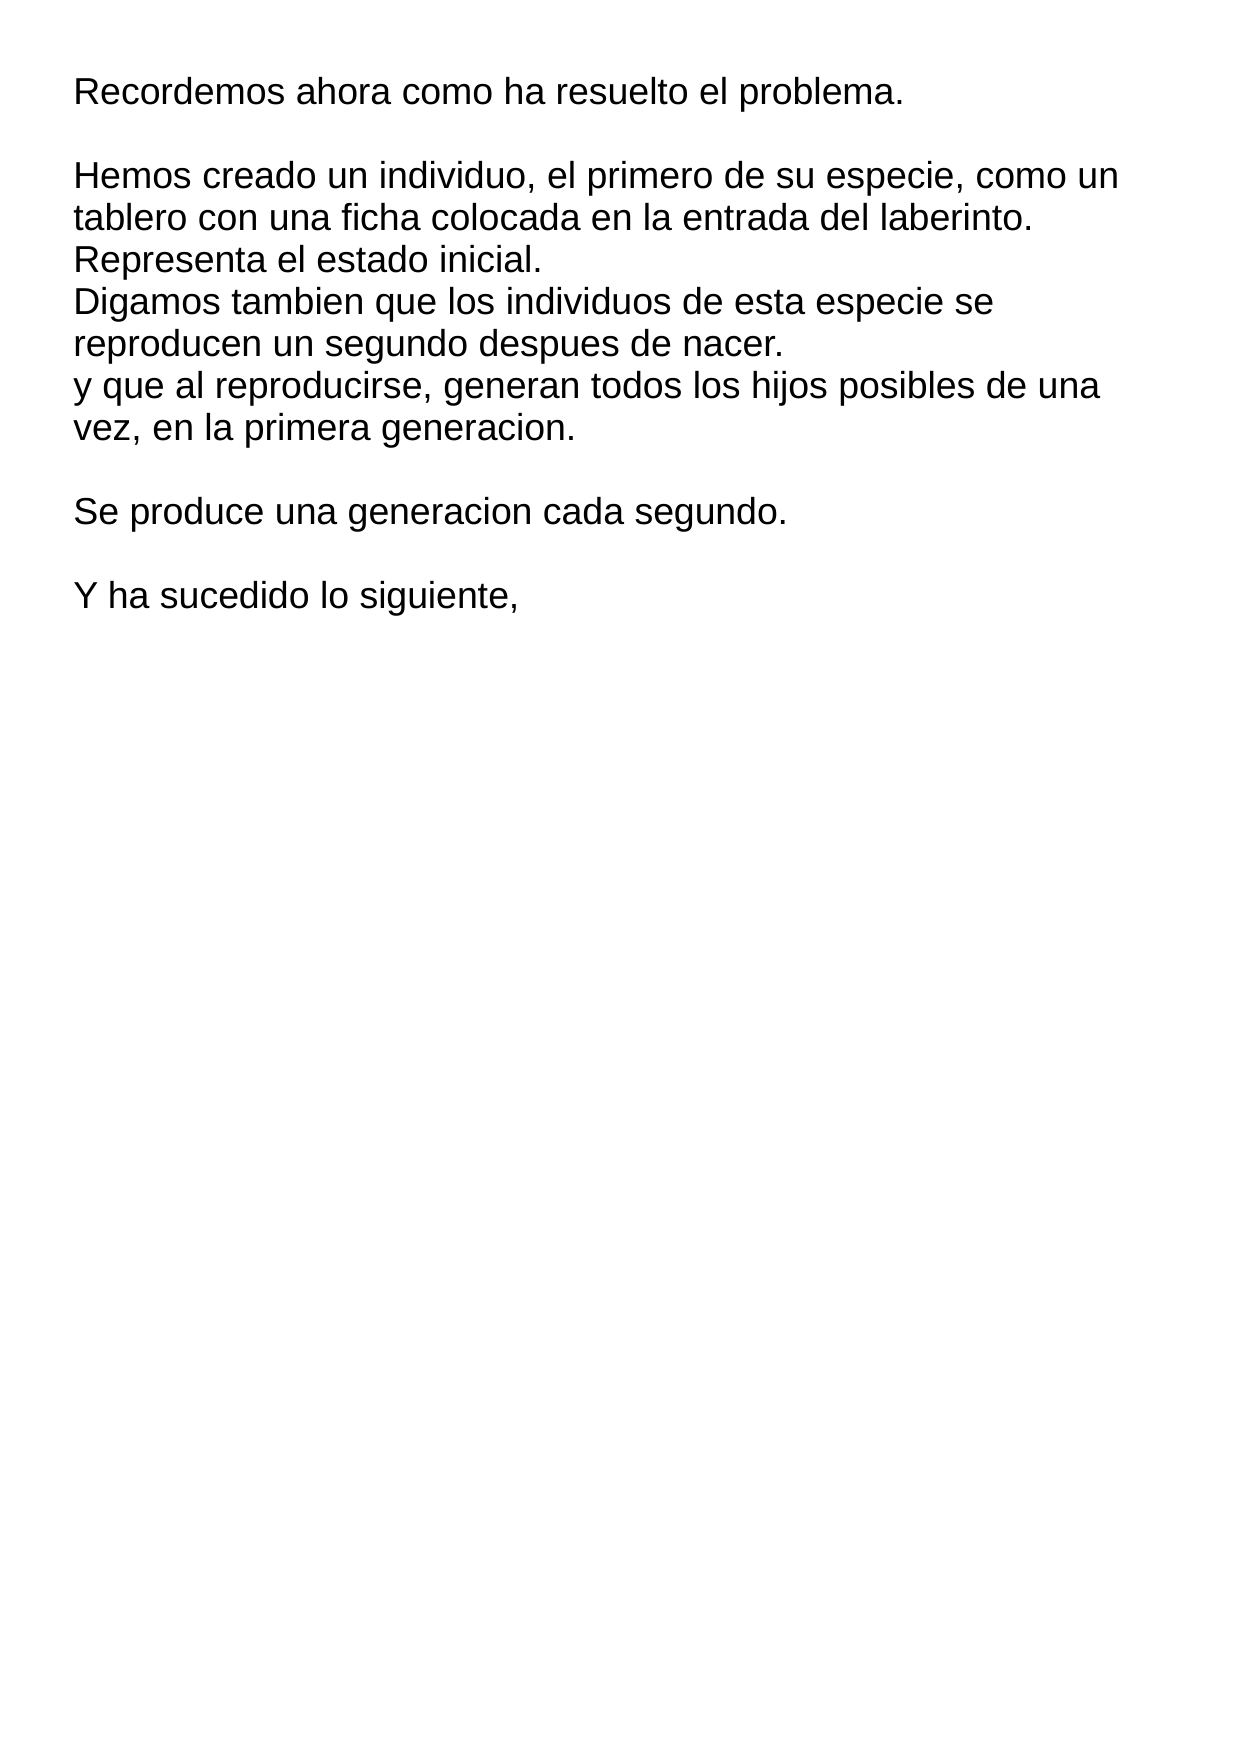

Recordemos ahora como ha resuelto el problema.
Hemos creado un individuo, el primero de su especie, como un tablero con una ficha colocada en la entrada del laberinto.
Representa el estado inicial.
Digamos tambien que los individuos de esta especie se reproducen un segundo despues de nacer.
y que al reproducirse, generan todos los hijos posibles de una vez, en la primera generacion.
Se produce una generacion cada segundo.
Y ha sucedido lo siguiente,